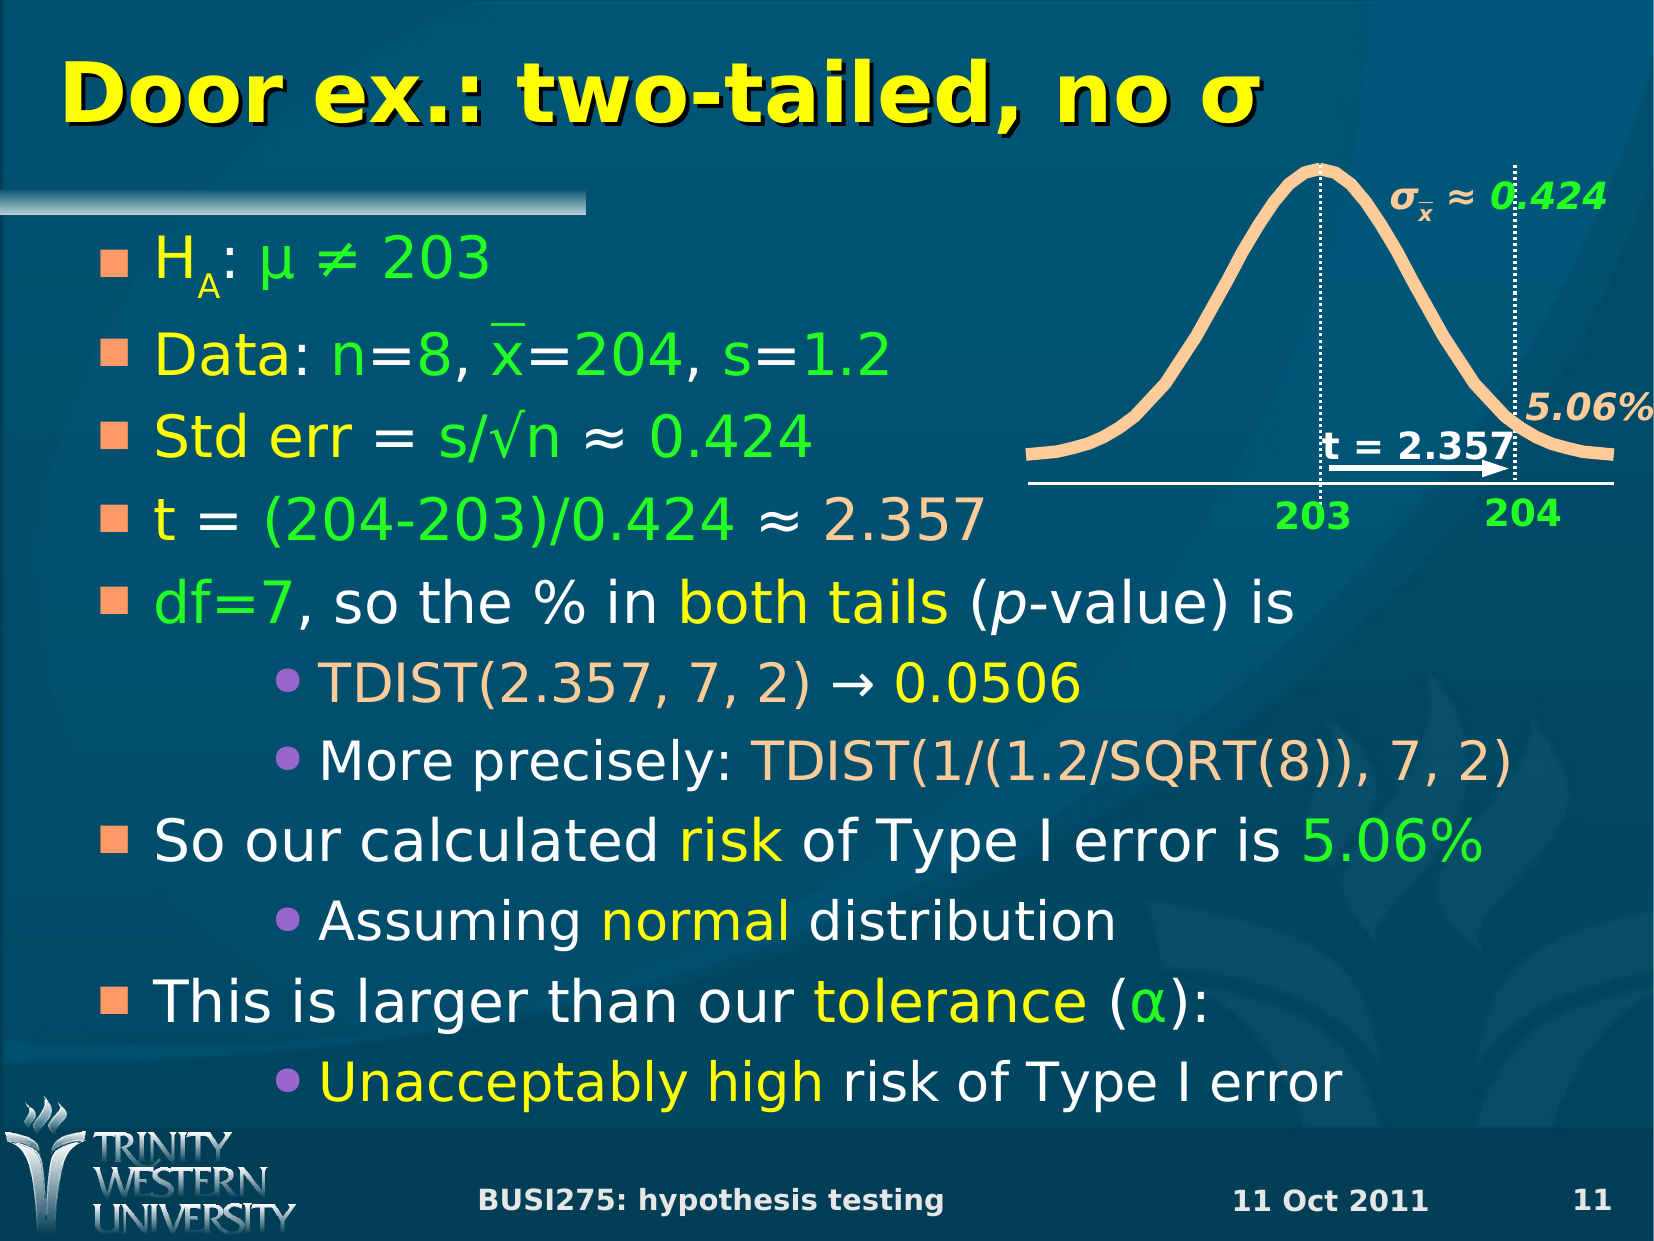

# Door ex.: two-tailed, no σ
σx ≈ 0.424
5.06%
204
203
t = 2.357
HA: μ ≠ 203
Data: n=8, x=204, s=1.2
Std err = s/√n ≈ 0.424
t = (204-203)/0.424 ≈ 2.357
df=7, so the % in both tails (p-value) is
TDIST(2.357, 7, 2) → 0.0506
More precisely: TDIST(1/(1.2/SQRT(8)), 7, 2)
So our calculated risk of Type I error is 5.06%
Assuming normal distribution
This is larger than our tolerance (α):
Unacceptably high risk of Type I error
BUSI275: hypothesis testing
11 Oct 2011
11